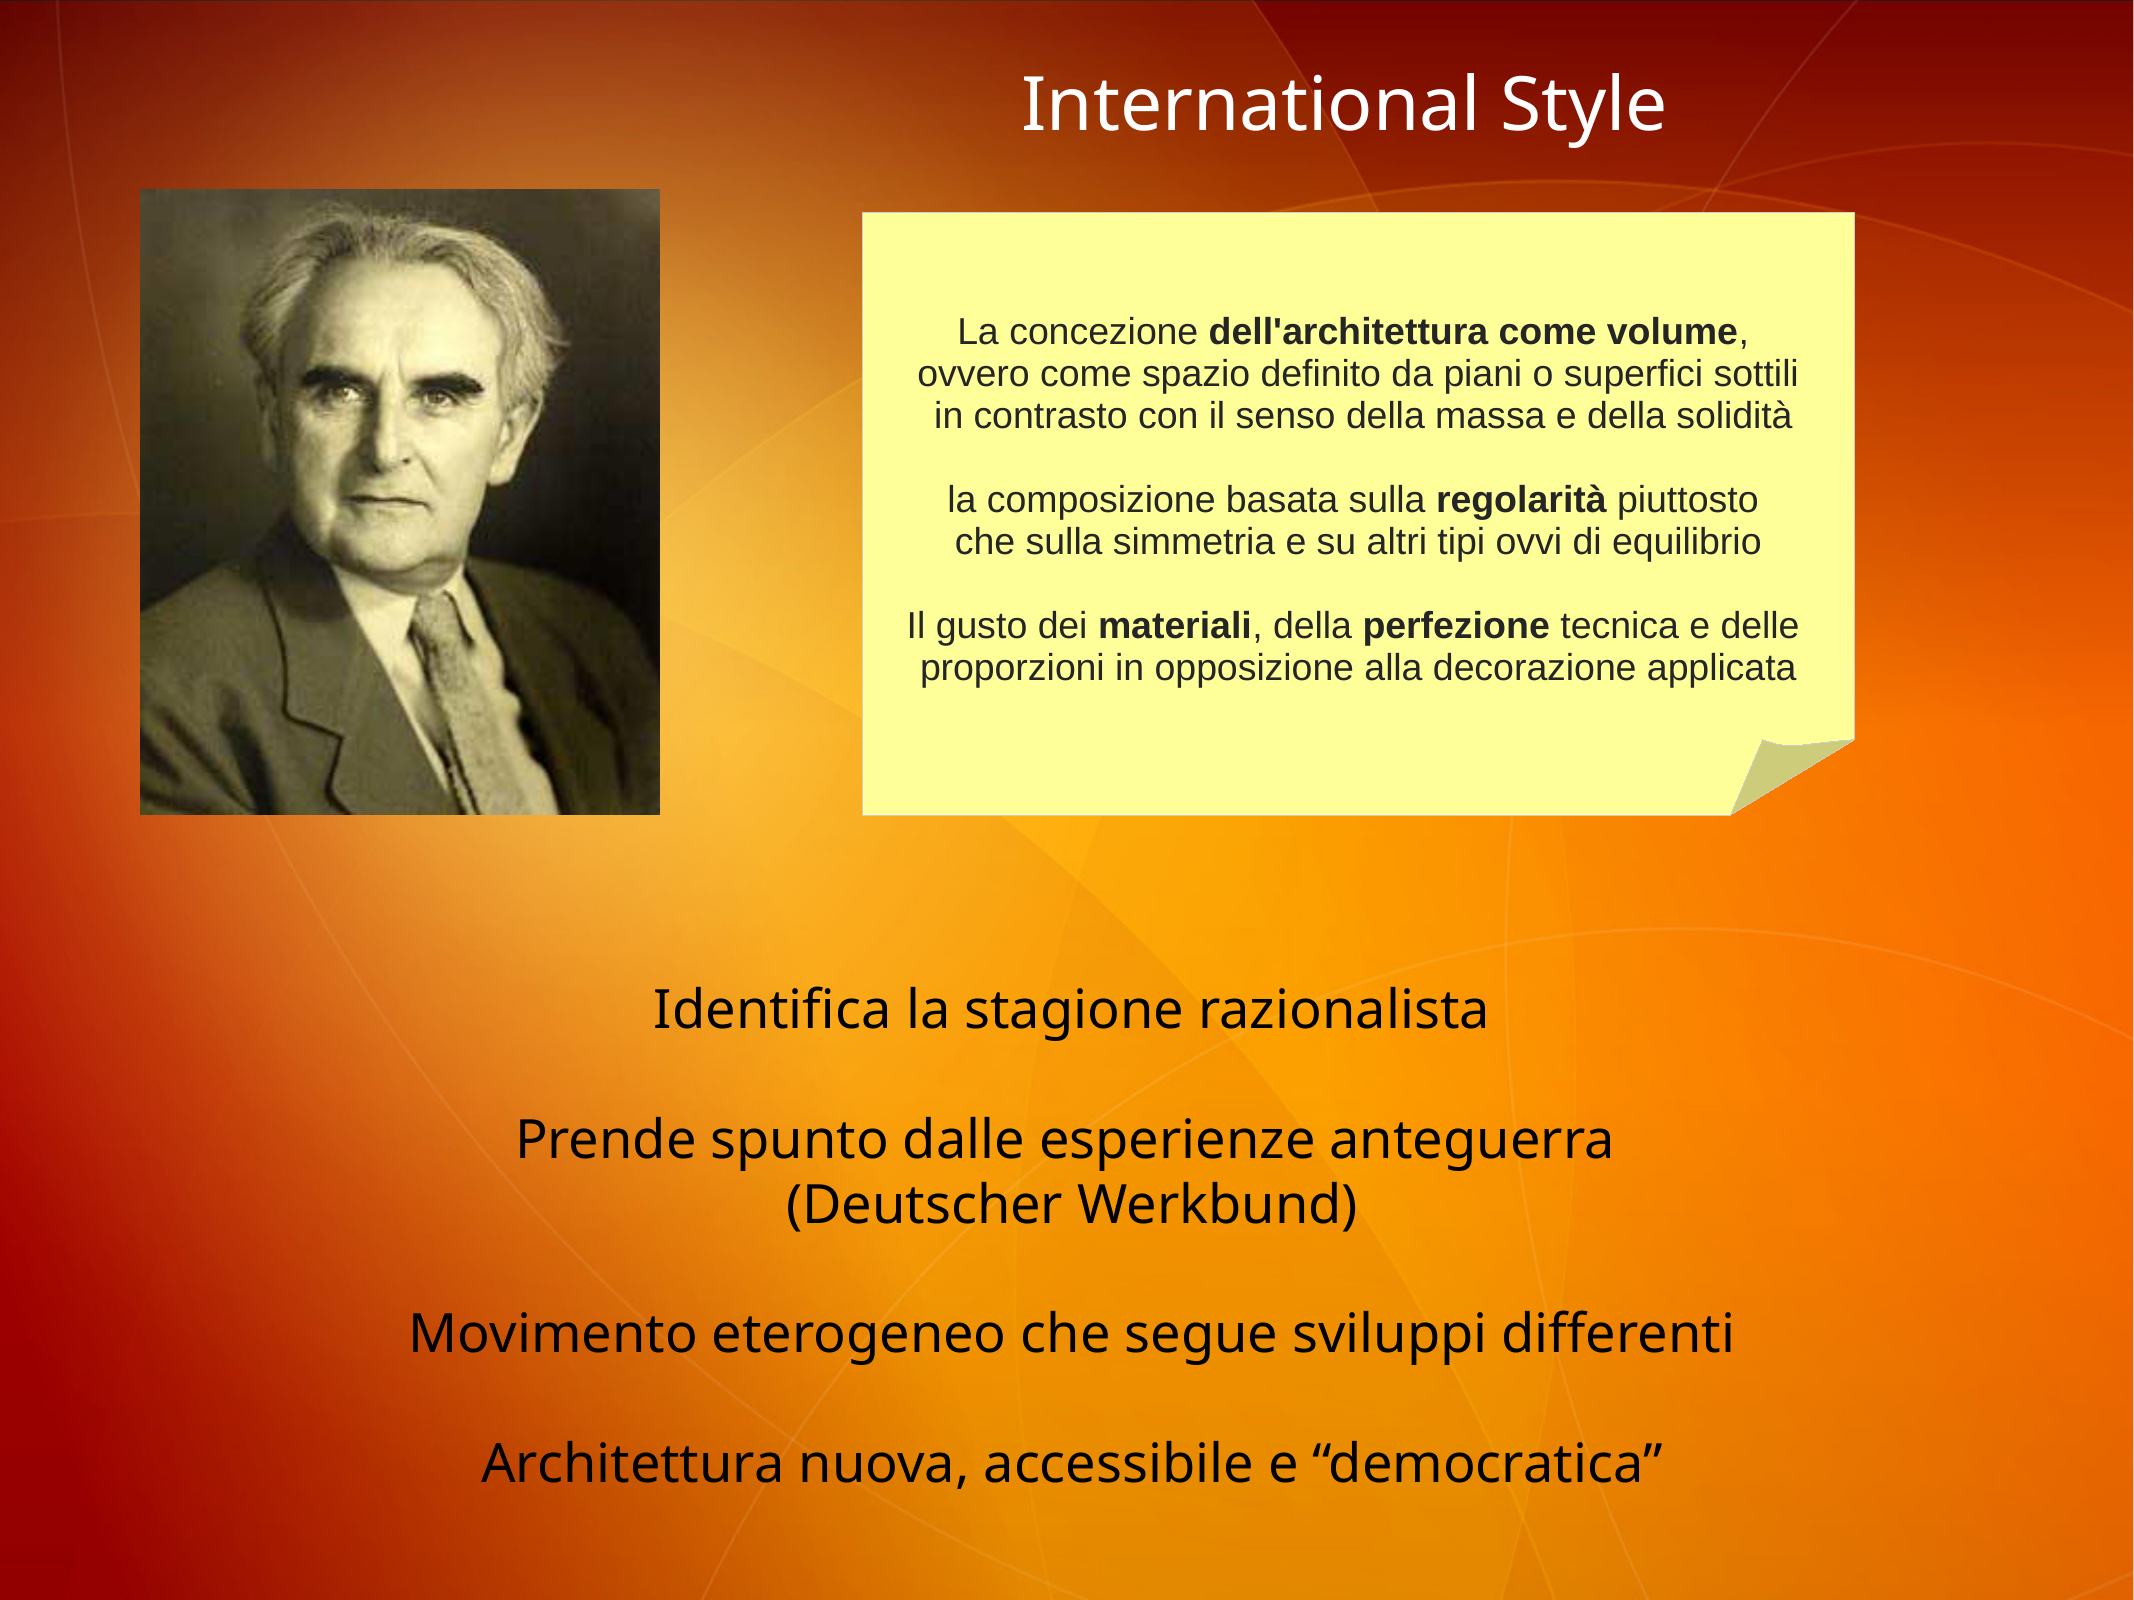

International Style
La concezione dell'architettura come volume,
ovvero come spazio definito da piani o superfici sottili
 in contrasto con il senso della massa e della solidità
la composizione basata sulla regolarità piuttosto
che sulla simmetria e su altri tipi ovvi di equilibrio
Il gusto dei materiali, della perfezione tecnica e delle
proporzioni in opposizione alla decorazione applicata
.
Identifica la stagione razionalista
Prende spunto dalle esperienze anteguerra
(Deutscher Werkbund)
Movimento eterogeneo che segue sviluppi differenti
Architettura nuova, accessibile e “democratica”